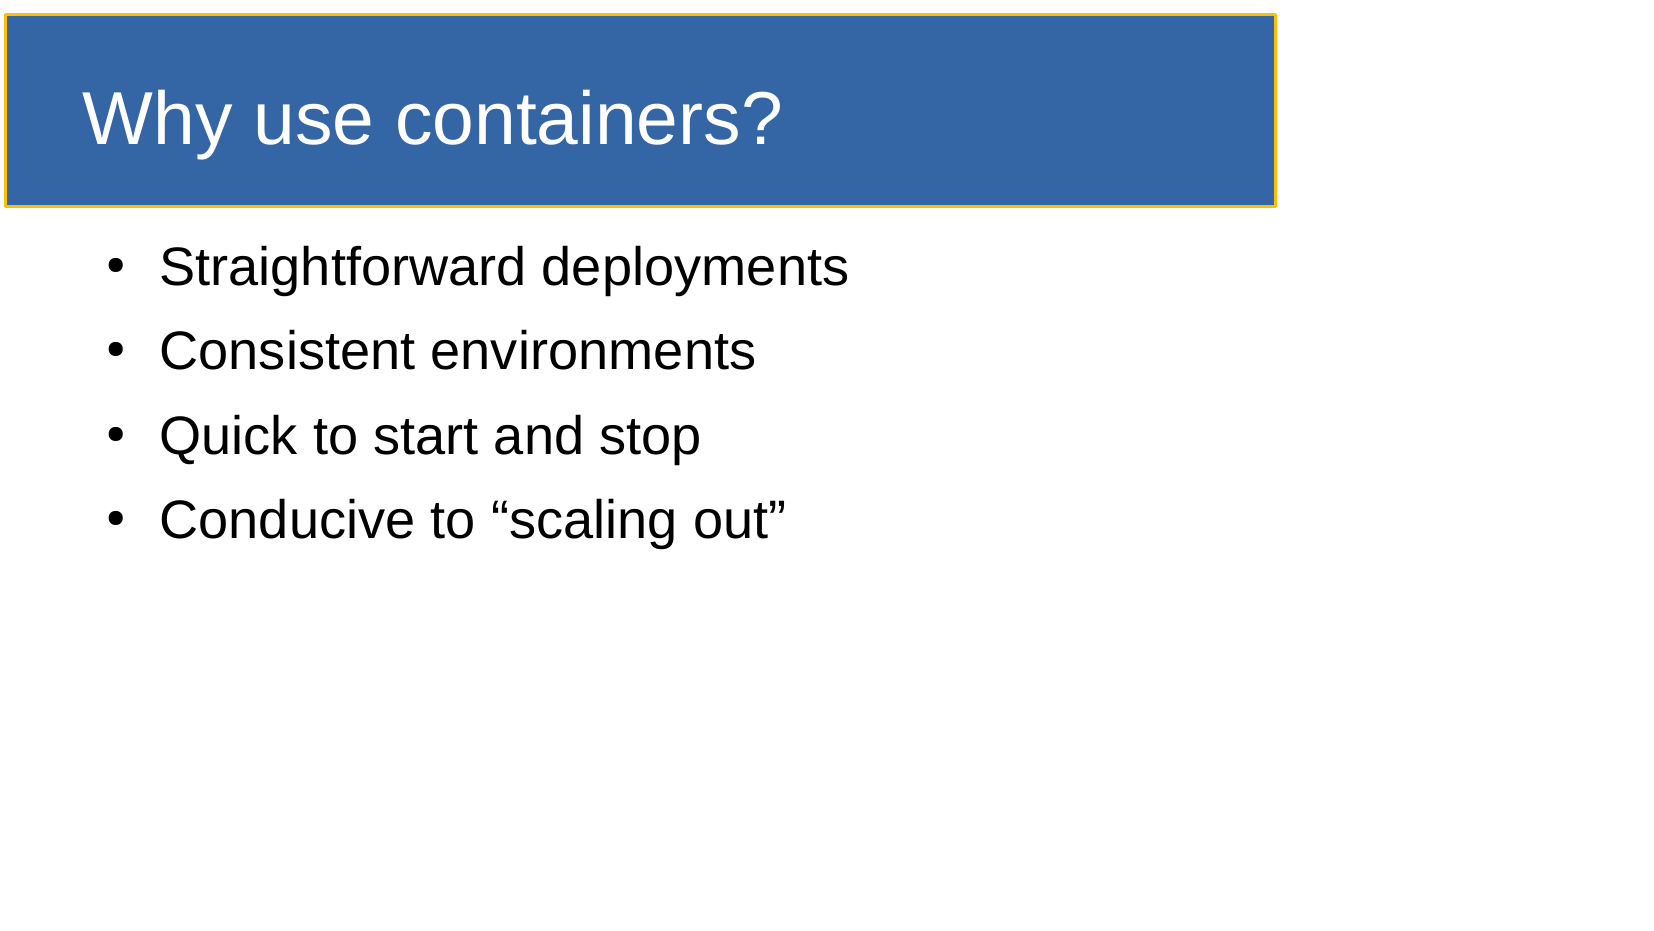

# Why use containers?
Straightforward deployments
Consistent environments
Quick to start and stop
Conducive to “scaling out”